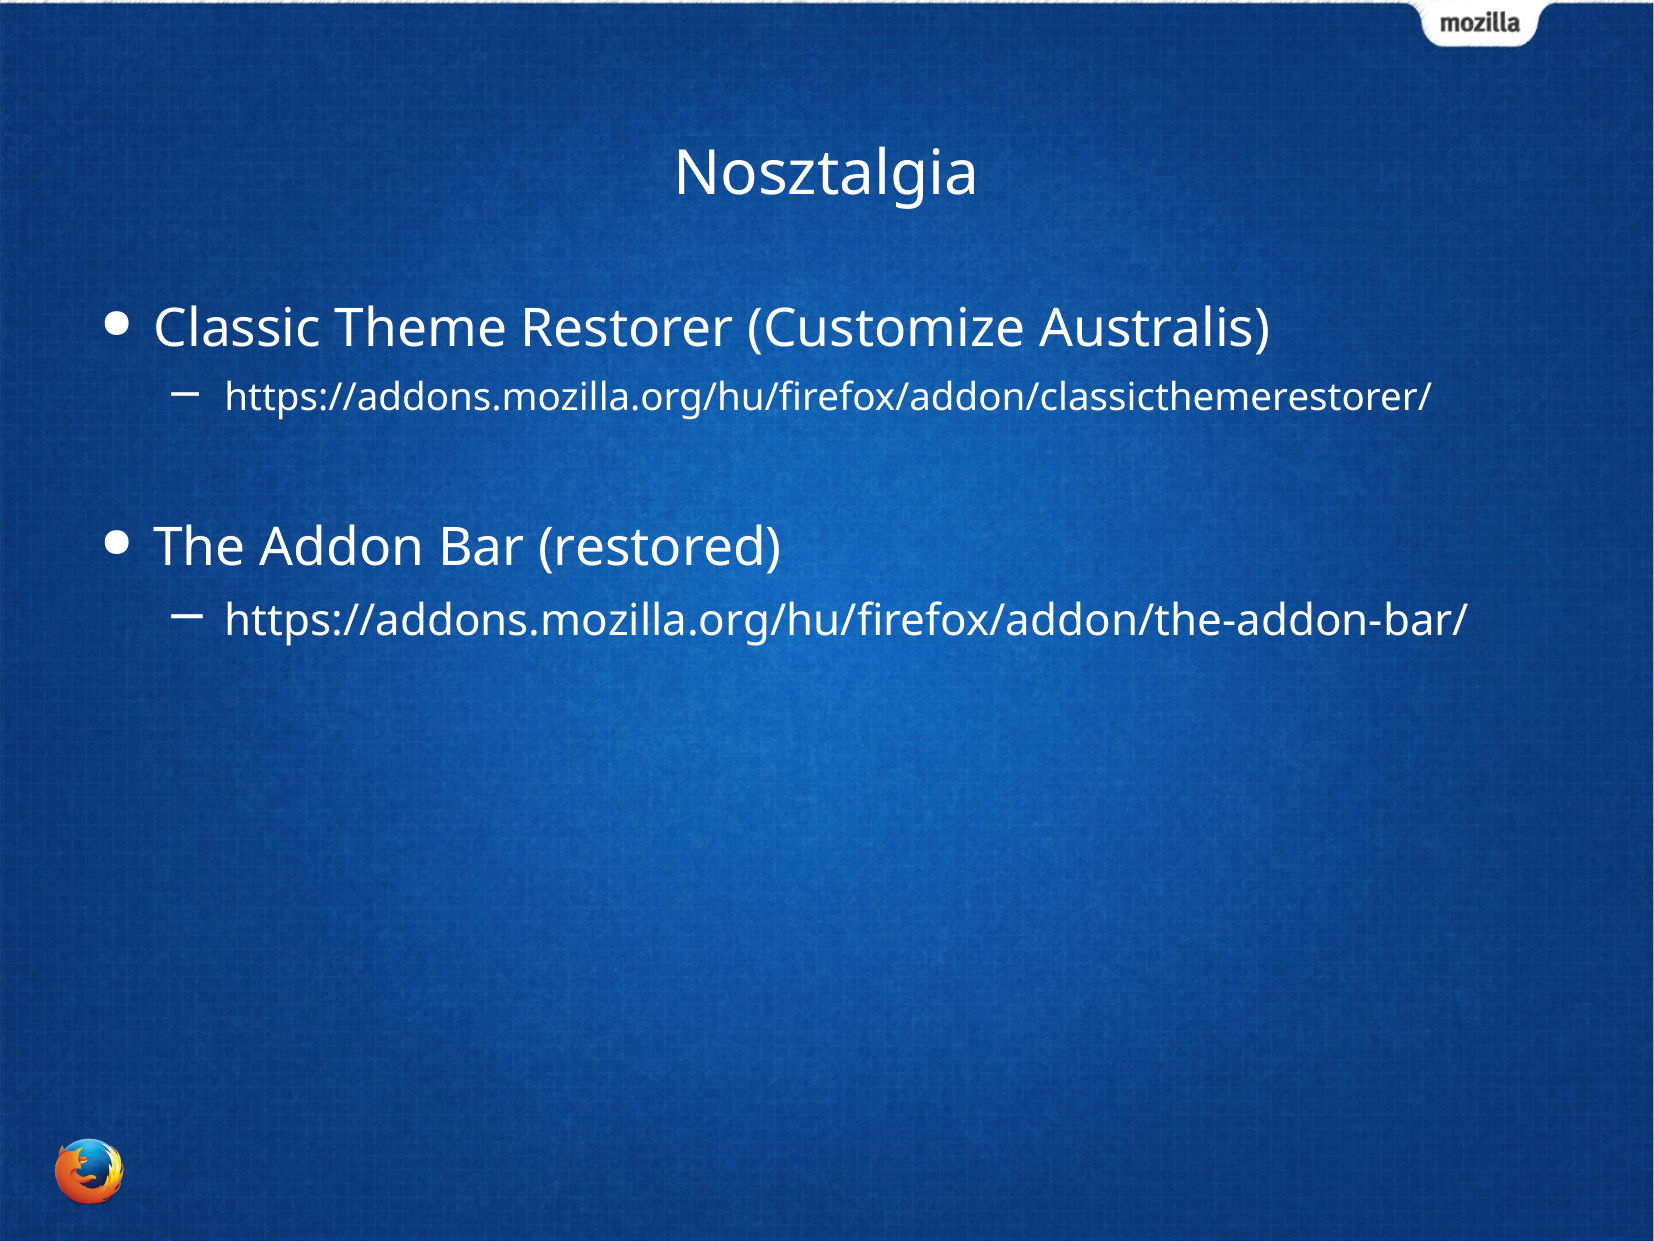

# Nosztalgia
Classic Theme Restorer (Customize Australis)
https://addons.mozilla.org/hu/firefox/addon/classicthemerestorer/
The Addon Bar (restored)
https://addons.mozilla.org/hu/firefox/addon/the-addon-bar/